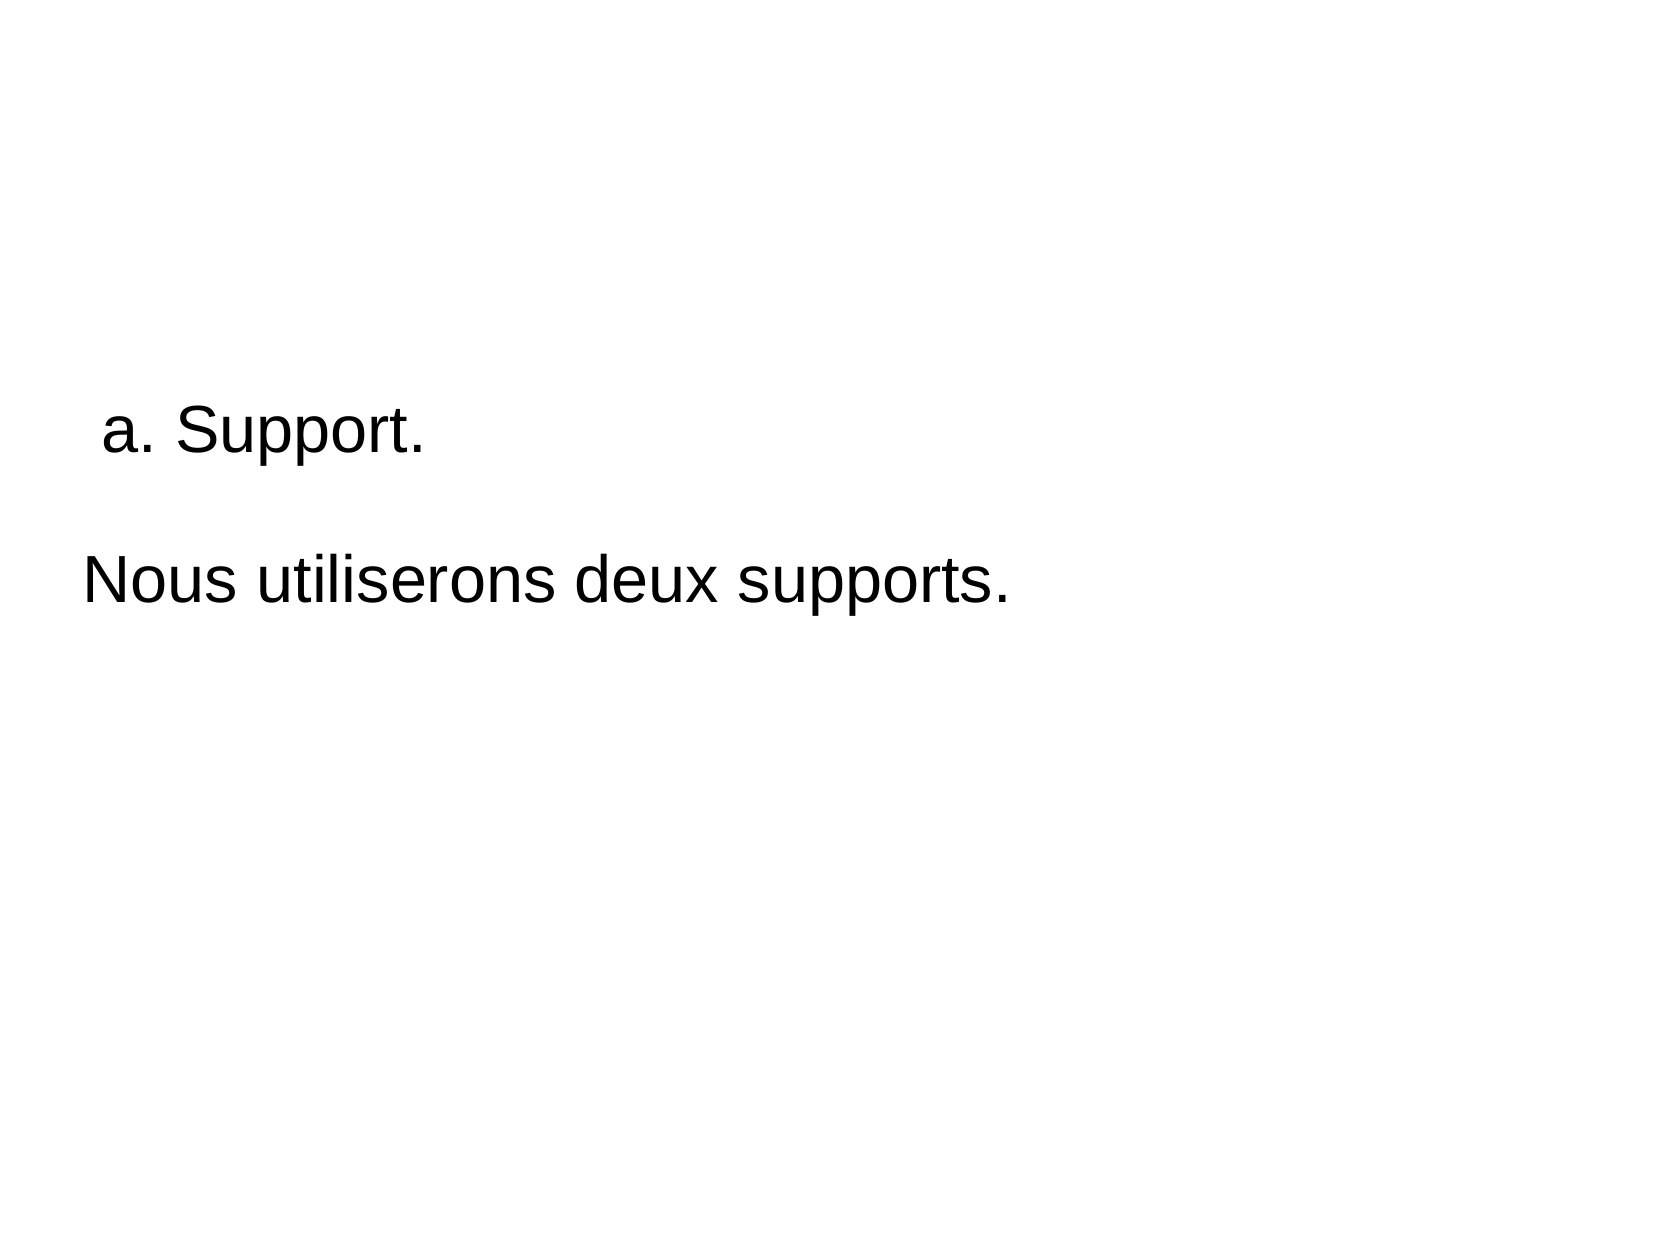

# a. Support.
Nous utiliserons deux supports.